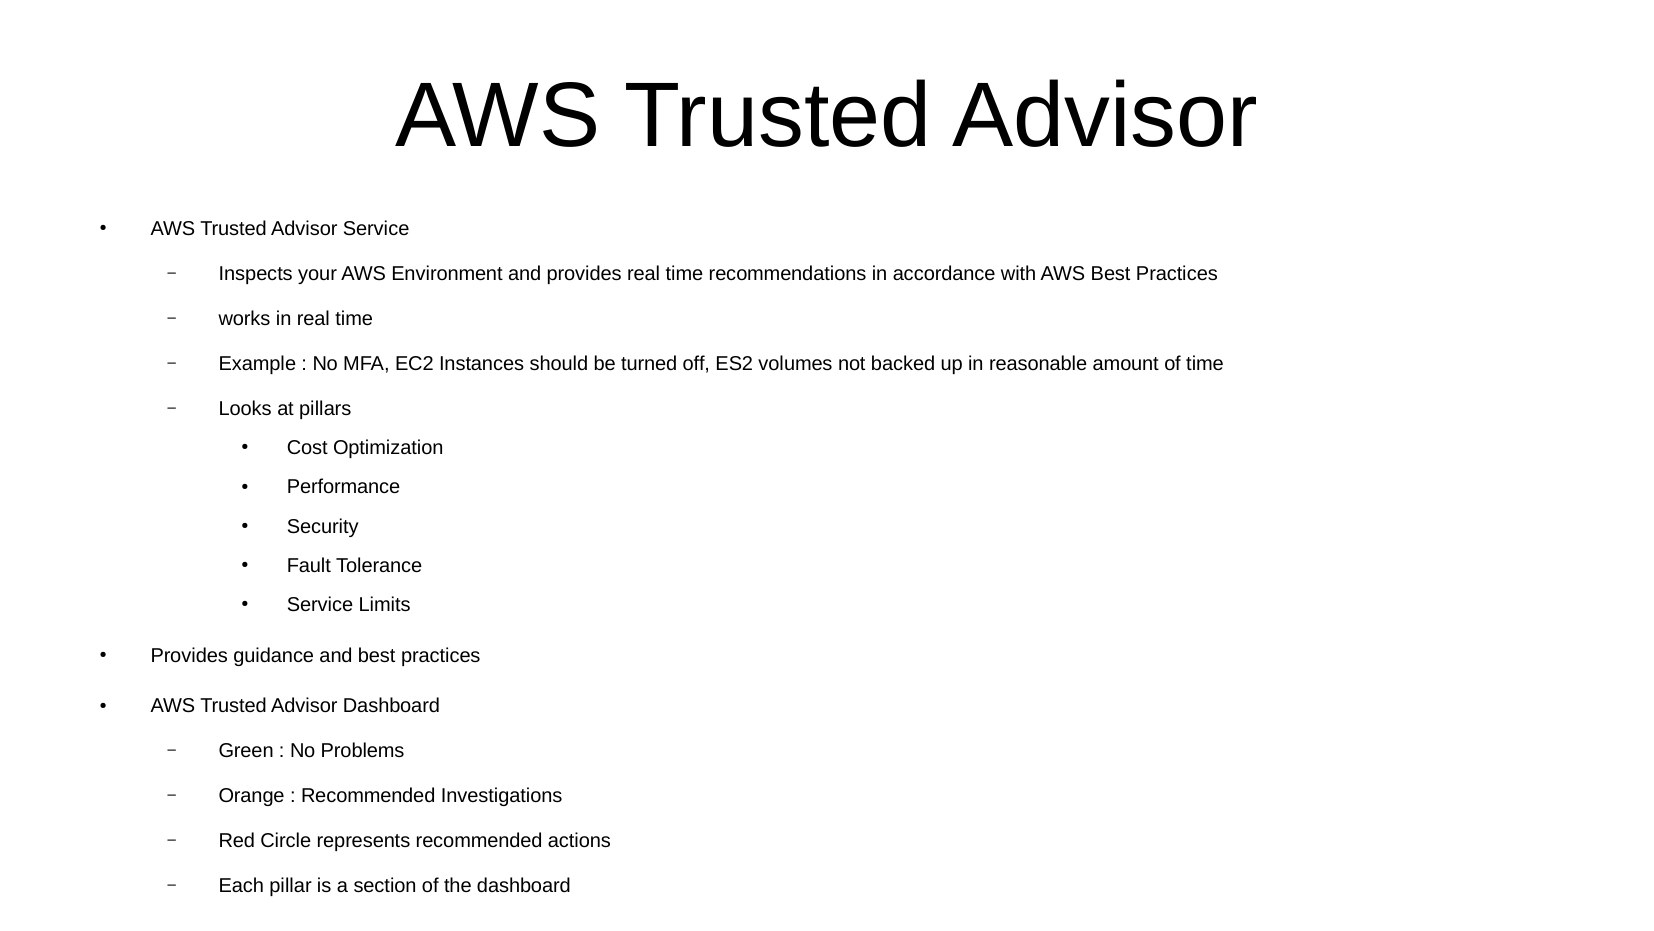

# AWS Trusted Advisor
AWS Trusted Advisor Service
Inspects your AWS Environment and provides real time recommendations in accordance with AWS Best Practices
works in real time
Example : No MFA, EC2 Instances should be turned off, ES2 volumes not backed up in reasonable amount of time
Looks at pillars
Cost Optimization
Performance
Security
Fault Tolerance
Service Limits
Provides guidance and best practices
AWS Trusted Advisor Dashboard
Green : No Problems
Orange : Recommended Investigations
Red Circle represents recommended actions
Each pillar is a section of the dashboard